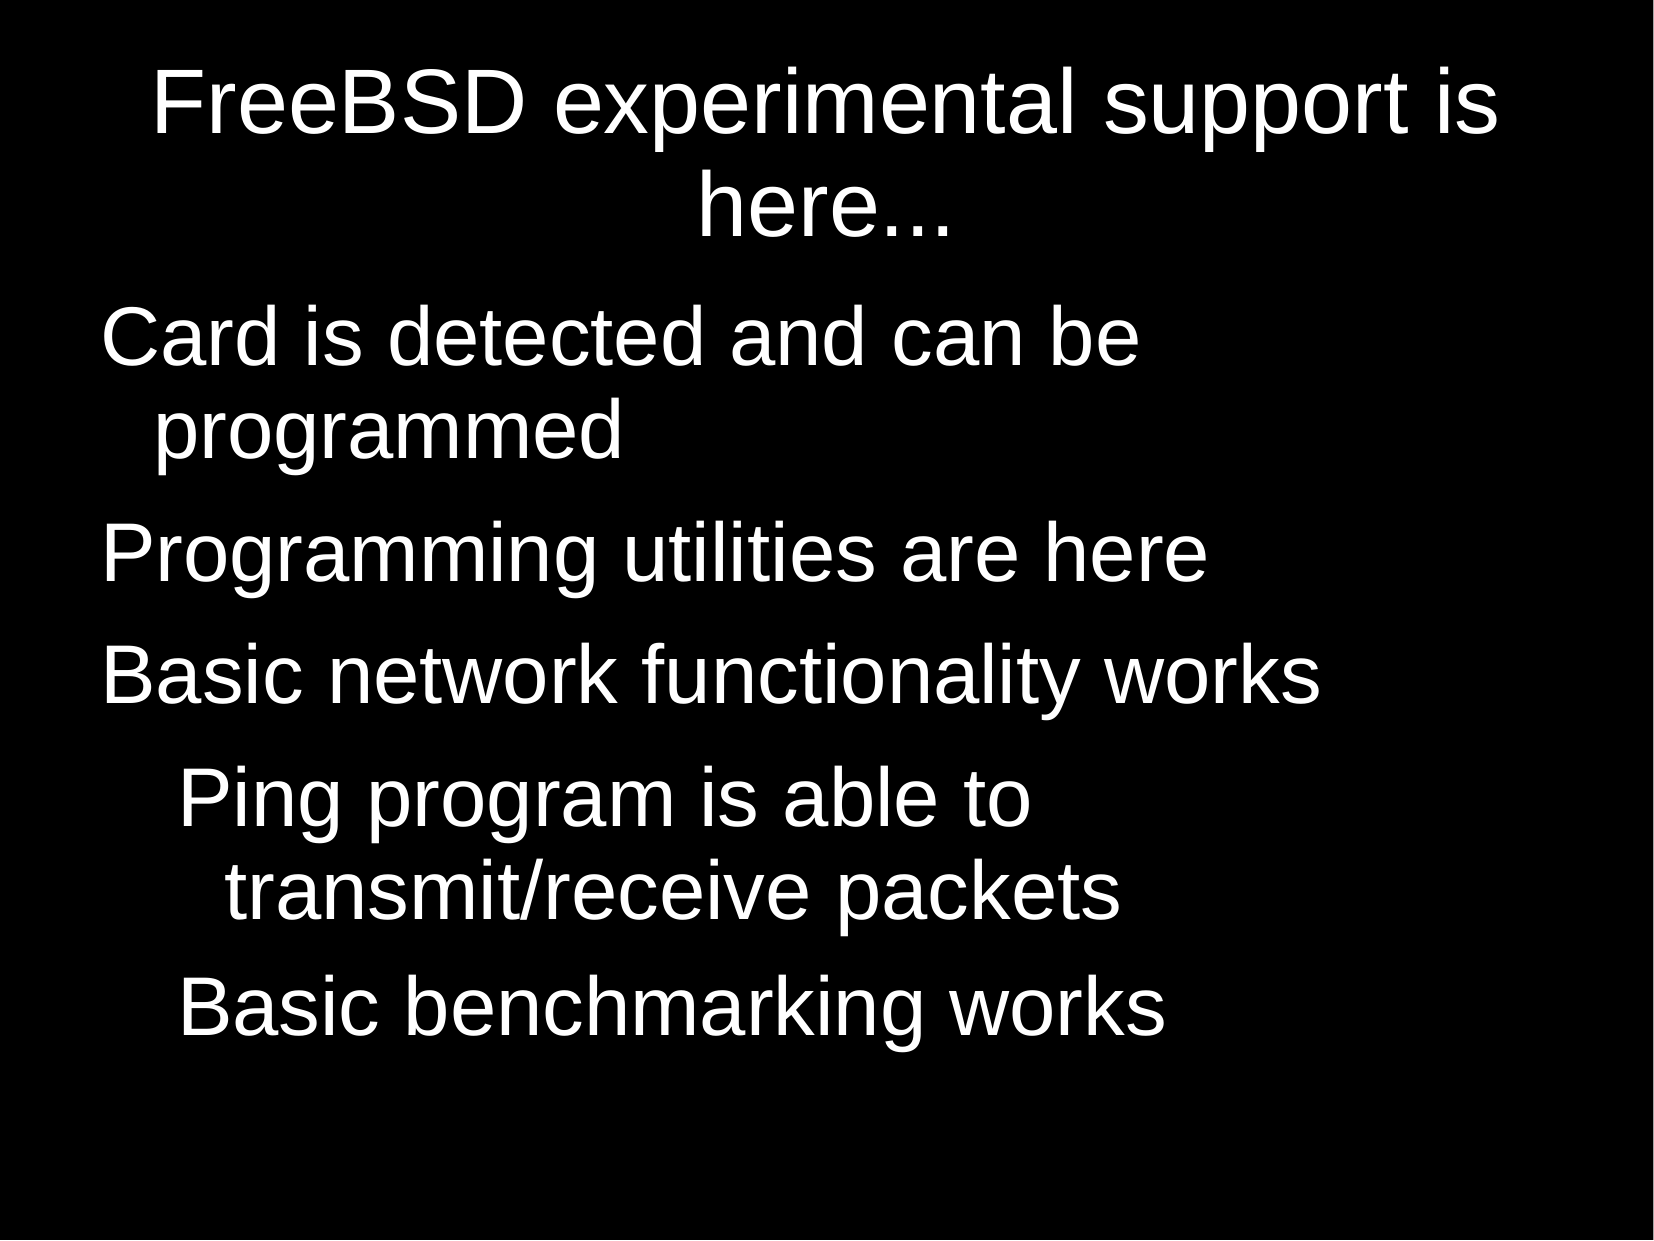

# FreeBSD experimental support is here...
Card is detected and can be programmed
Programming utilities are here
Basic network functionality works
Ping program is able to transmit/receive packets
Basic benchmarking works